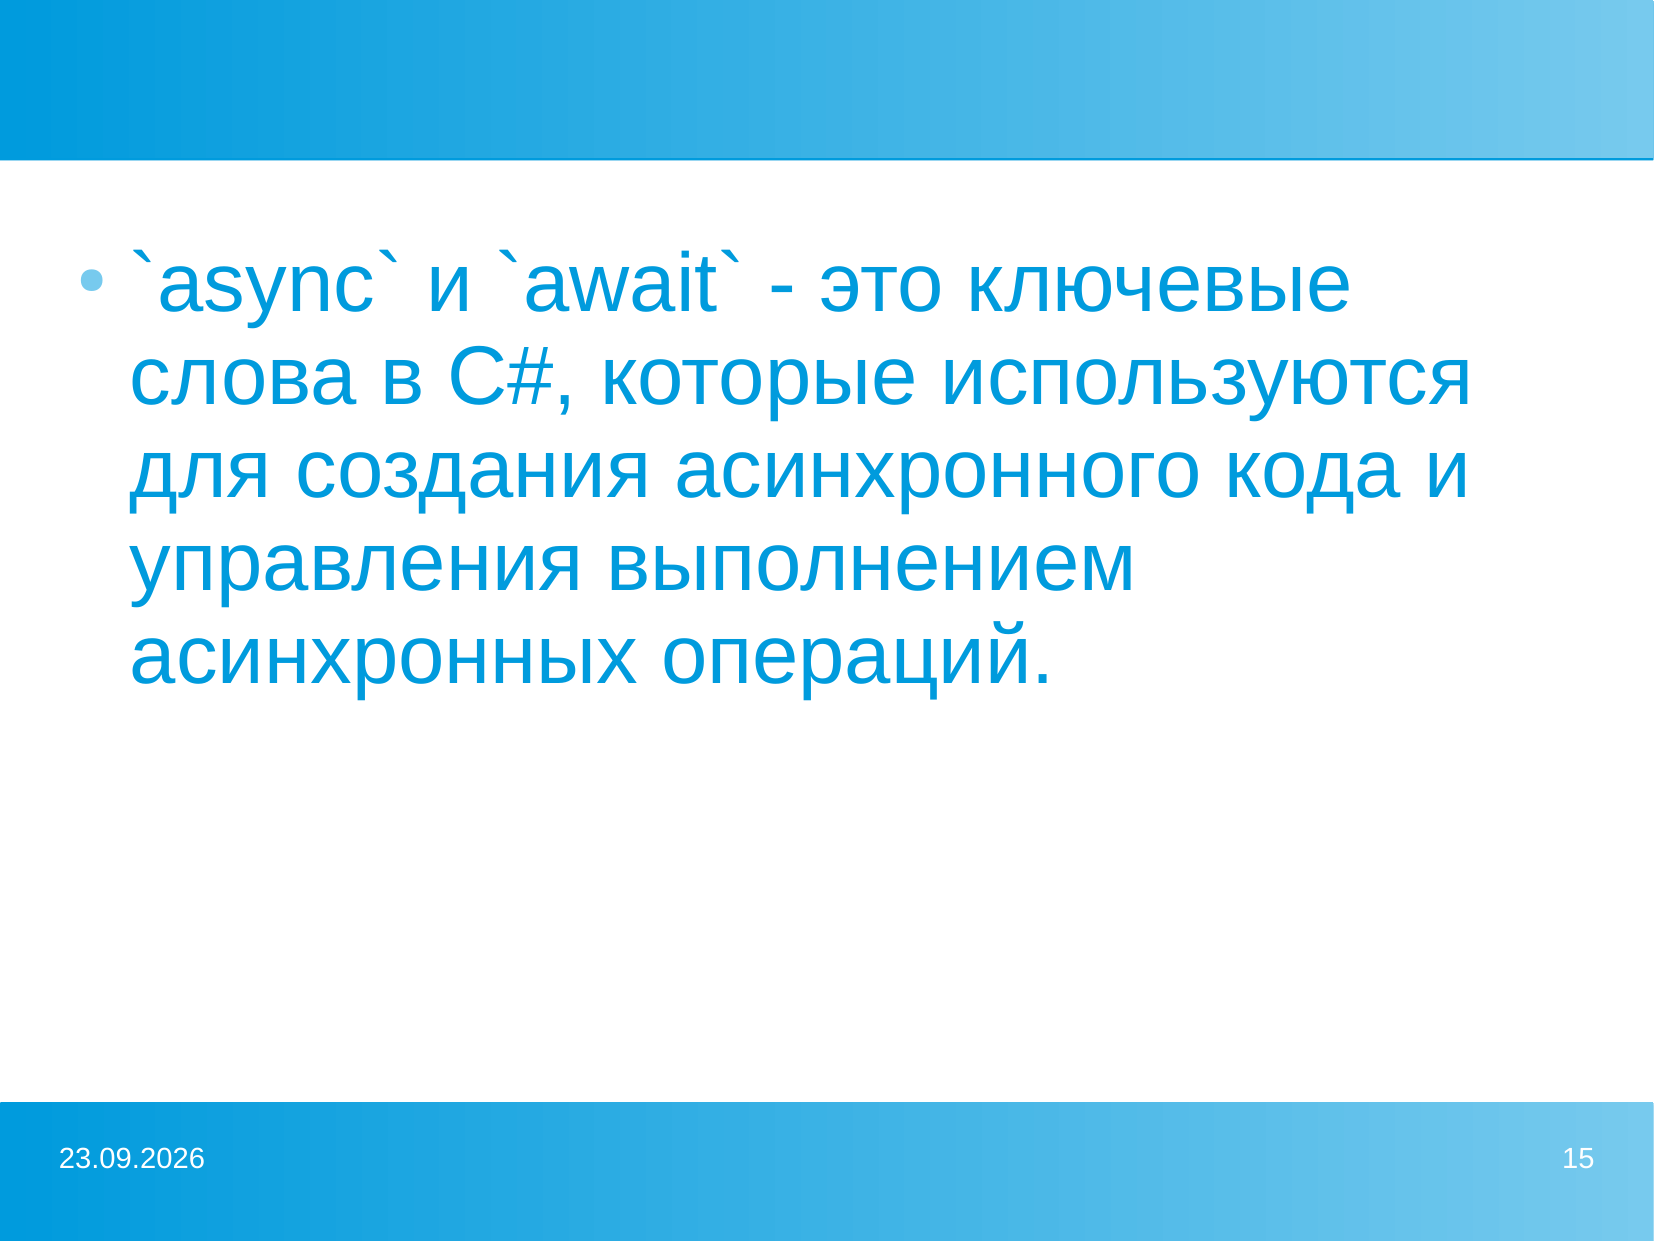

# `async` и `await` - это ключевые слова в C#, которые используются для создания асинхронного кода и управления выполнением асинхронных операций.
15